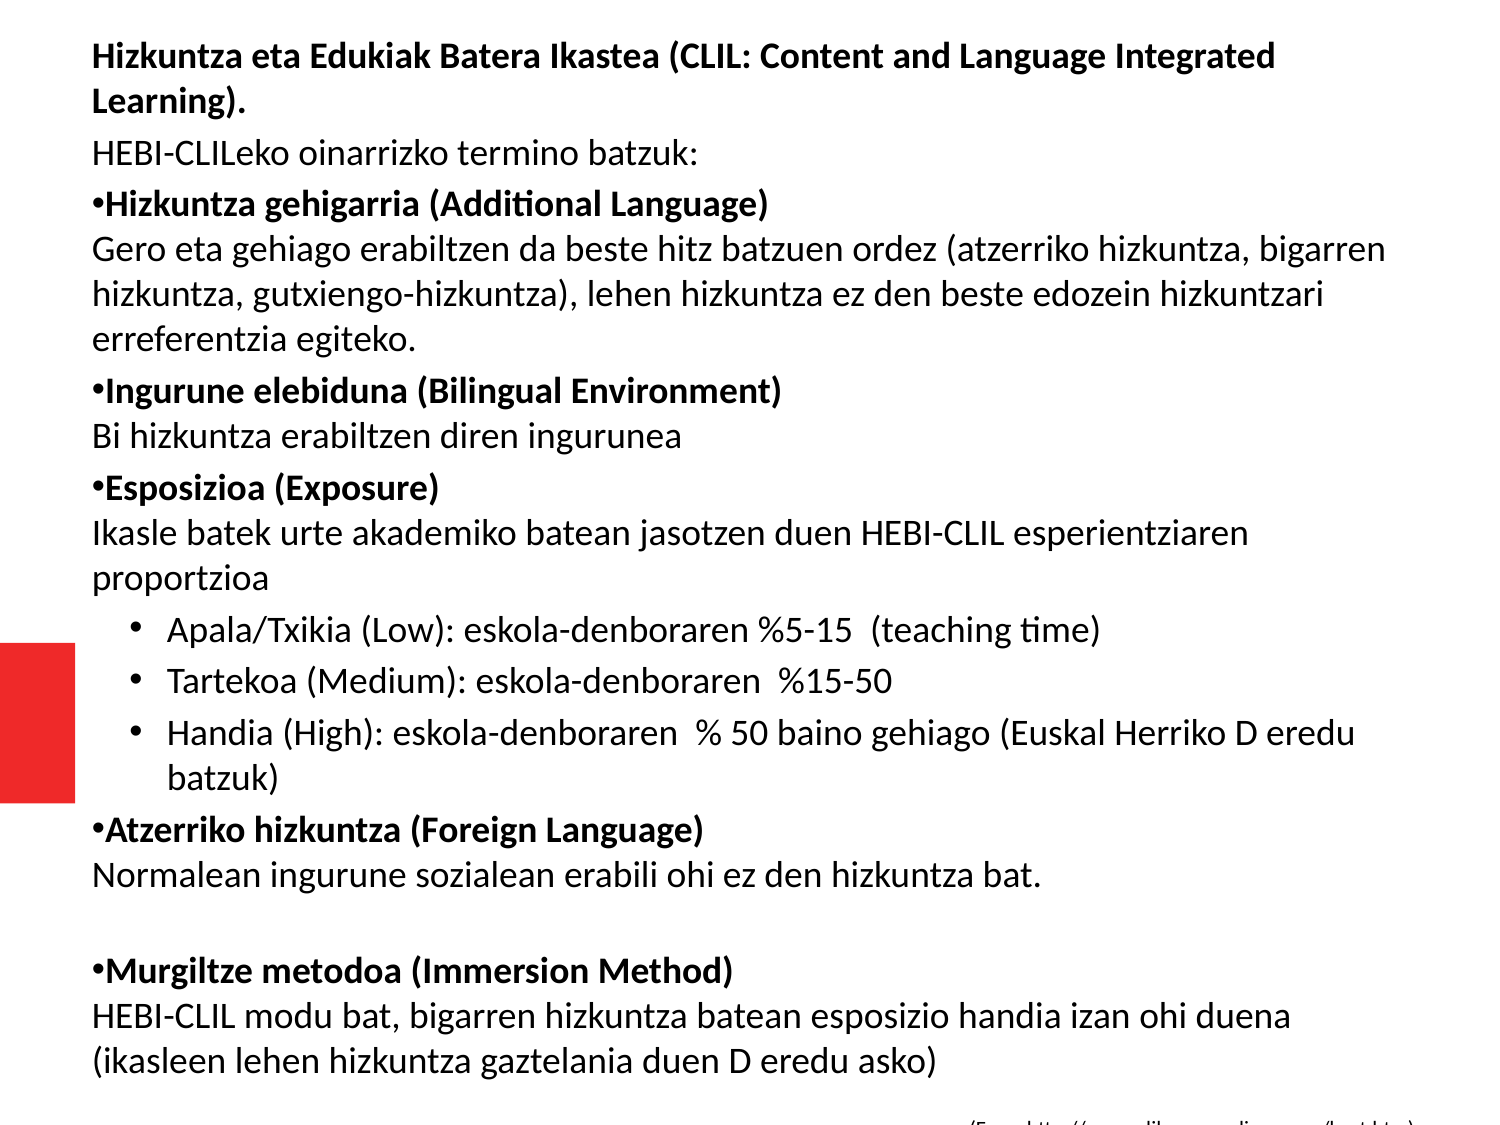

# Hizkuntza eta Edukiak Batera Ikastea (CLIL: Content and Language Integrated Learning).
HEBI-CLILeko oinarrizko termino batzuk:
Hizkuntza gehigarria (Additional Language)
Gero eta gehiago erabiltzen da beste hitz batzuen ordez (atzerriko hizkuntza, bigarren hizkuntza, gutxiengo-hizkuntza), lehen hizkuntza ez den beste edozein hizkuntzari erreferentzia egiteko.
Ingurune elebiduna (Bilingual Environment)
Bi hizkuntza erabiltzen diren ingurunea
Esposizioa (Exposure)
Ikasle batek urte akademiko batean jasotzen duen HEBI-CLIL esperientziaren proportzioa
Apala/Txikia (Low): eskola-denboraren %5-15 (teaching time)
Tartekoa (Medium): eskola-denboraren %15-50
Handia (High): eskola-denboraren % 50 baino gehiago (Euskal Herriko D eredu batzuk)
Atzerriko hizkuntza (Foreign Language)
Normalean ingurune sozialean erabili ohi ez den hizkuntza bat.
Murgiltze metodoa (Immersion Method)
HEBI-CLIL modu bat, bigarren hizkuntza batean esposizio handia izan ohi duena (ikasleen lehen hizkuntza gaztelania duen D eredu asko)
 (From http://www.clilcompendium.com/keyt.htm)